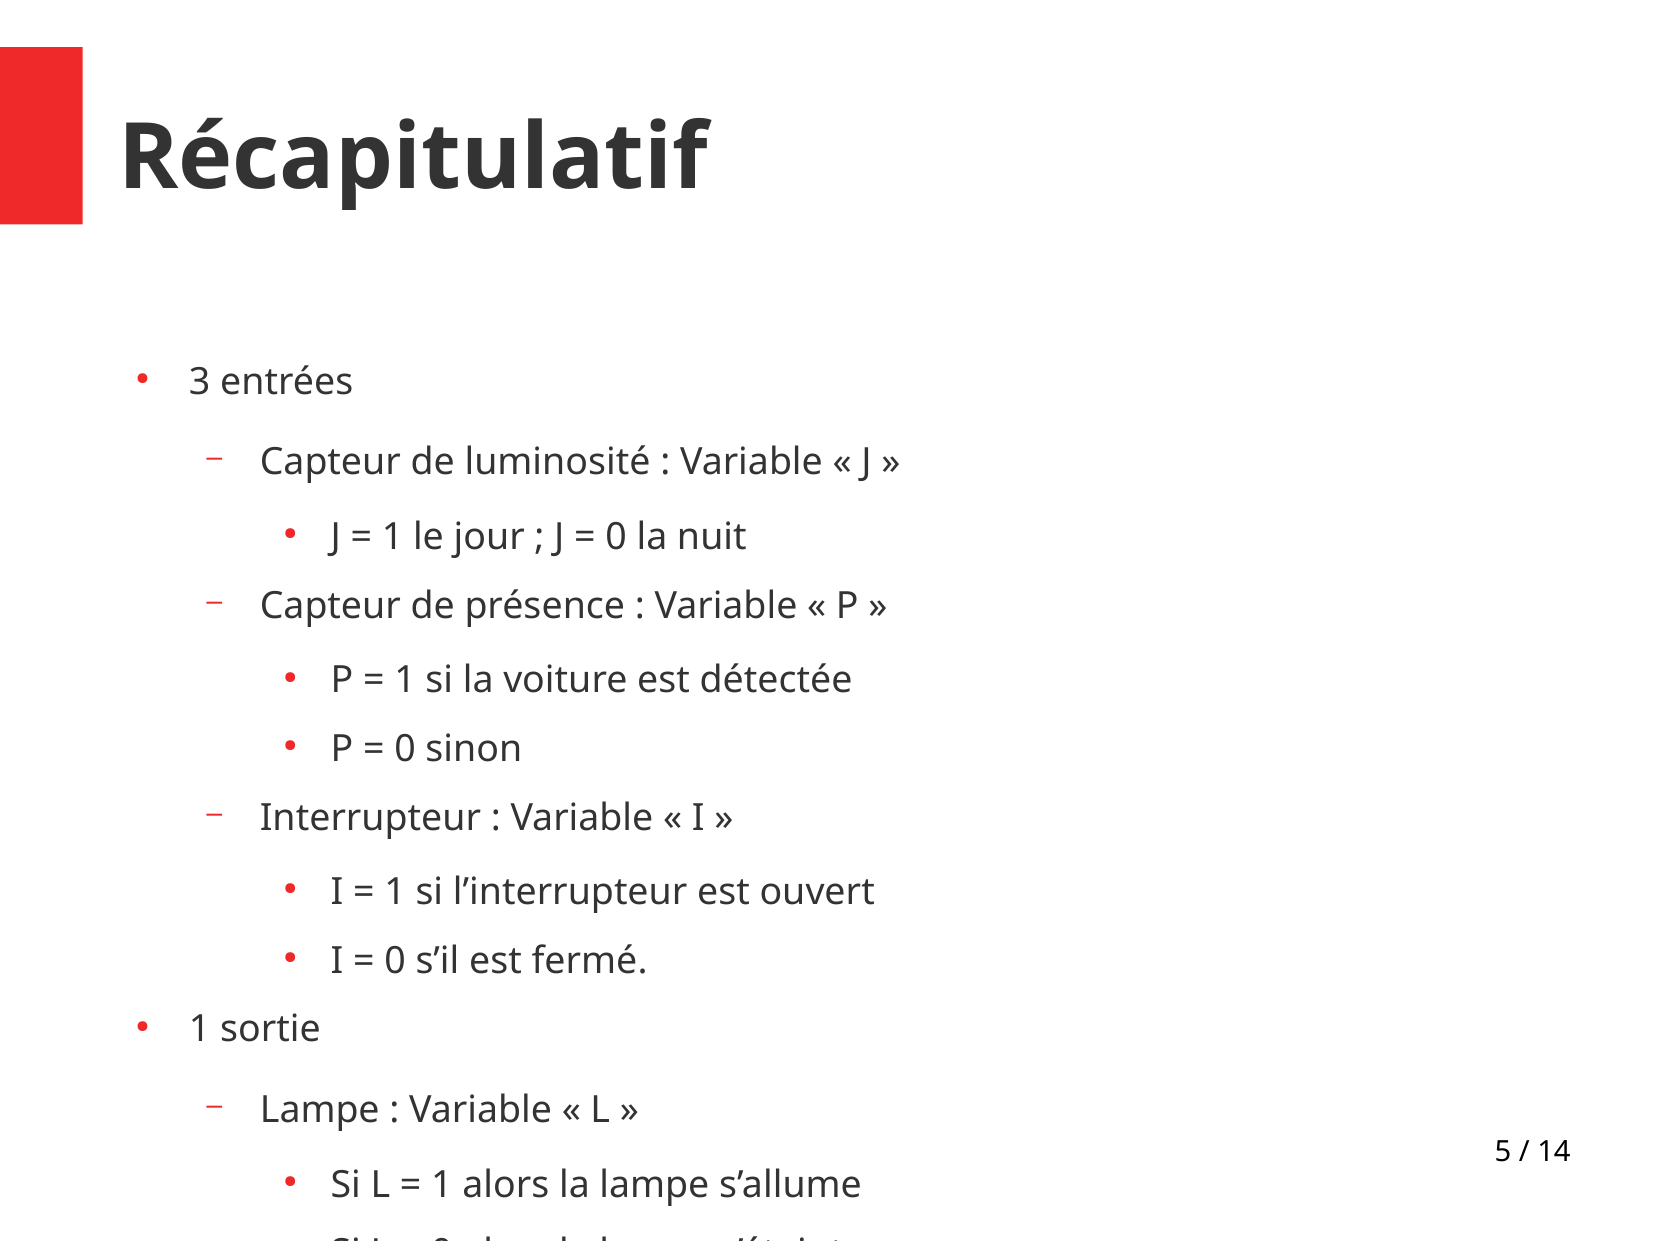

# Récapitulatif
3 entrées
Capteur de luminosité : Variable « J »
J = 1 le jour ; J = 0 la nuit
Capteur de présence : Variable « P »
P = 1 si la voiture est détectée
P = 0 sinon
Interrupteur : Variable « I »
I = 1 si l’interrupteur est ouvert
I = 0 s’il est fermé.
1 sortie
Lampe : Variable « L »
Si L = 1 alors la lampe s’allume
Si L = 0 alors la lampe s’éteint
5